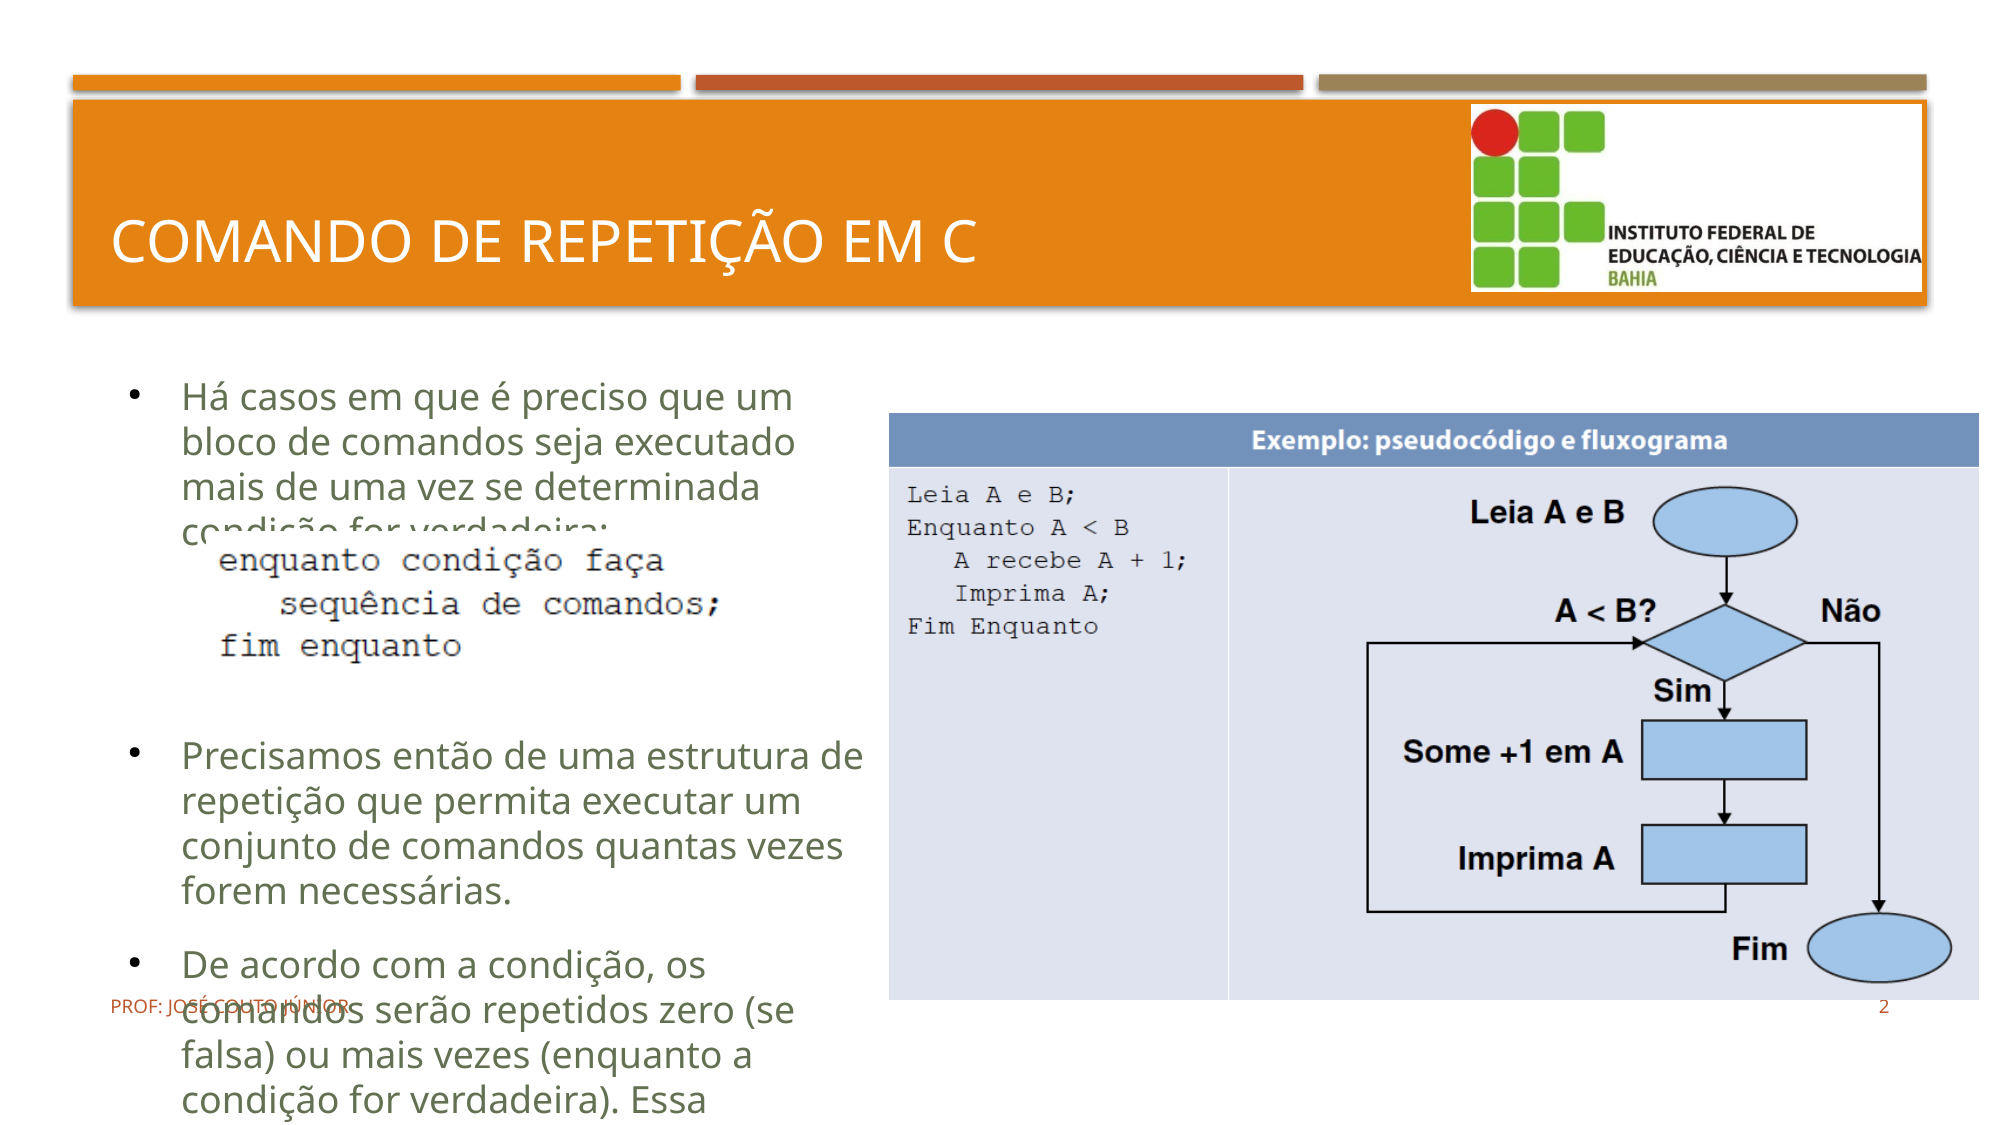

# Comando de repetição em C
Há casos em que é preciso que um bloco de comandos seja executado mais de uma vez se determinada condição for verdadeira:
Precisamos então de uma estrutura de repetição que permita executar um conjunto de comandos quantas vezes forem necessárias.
De acordo com a condição, os comandos serão repetidos zero (se falsa) ou mais vezes (enquanto a condição for verdadeira). Essa estrutura normalmente é denominada laço ou loop.
Prof: José Couto Júnior
2